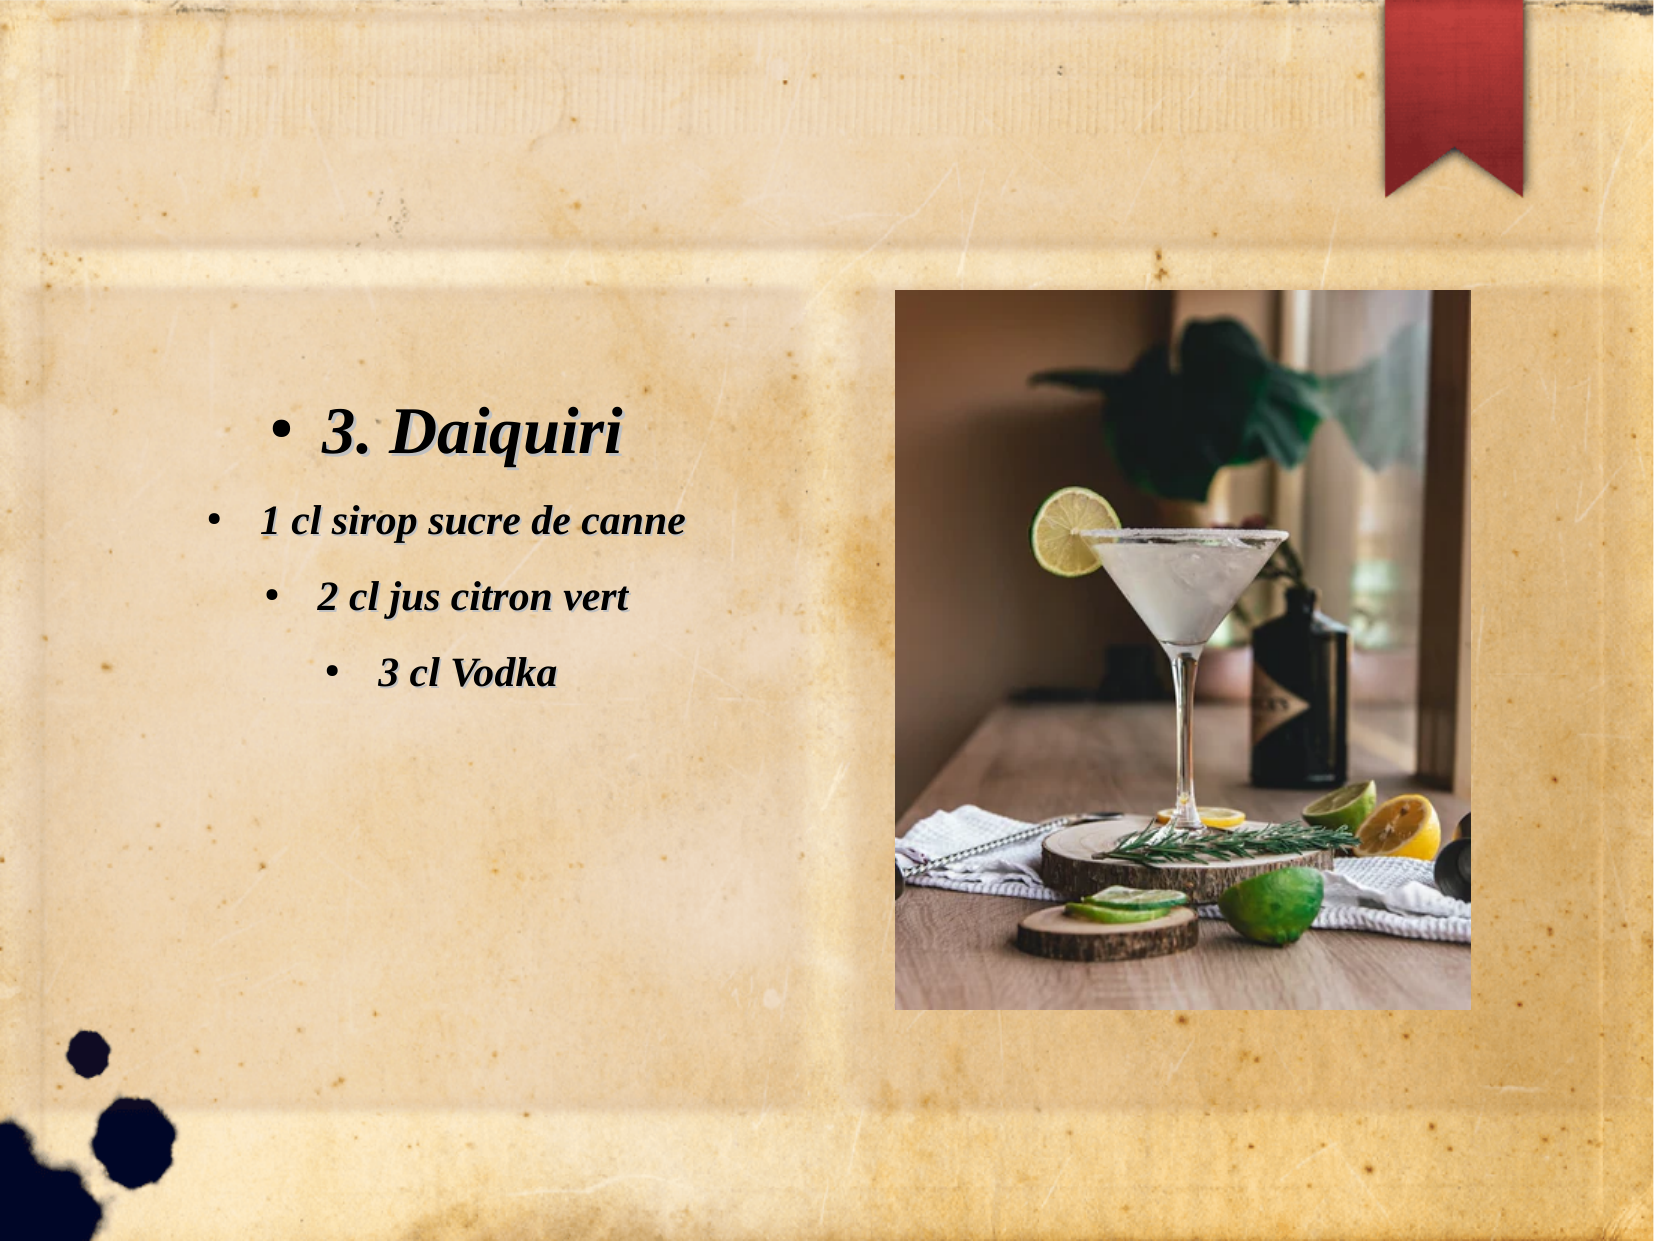

# 3. Daiquiri
1 cl sirop sucre de canne
2 cl jus citron vert
3 cl Vodka